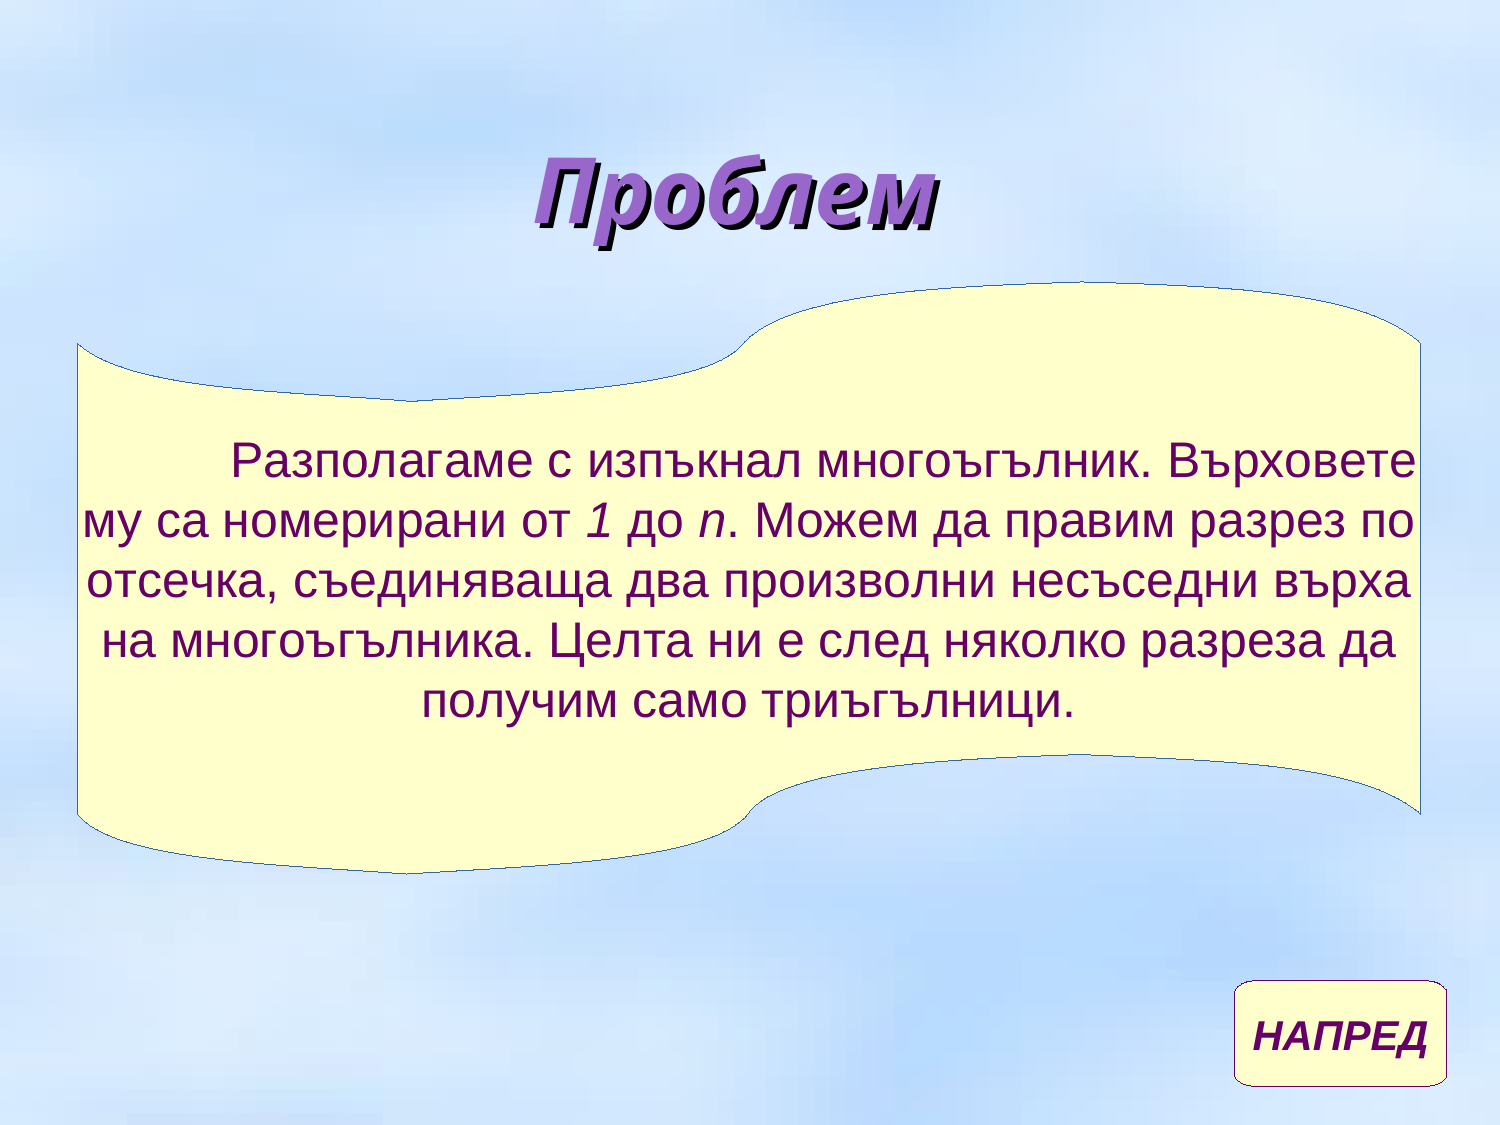

# Проблем
	Разполагаме с изпъкнал многоъгълник. Върховете му са номерирани от 1 до n. Можем да правим разрез по отсечка, съединяваща два произволни несъседни върха на многоъгълника. Целта ни е след няколко разреза да получим само триъгълници.
НАПРЕД